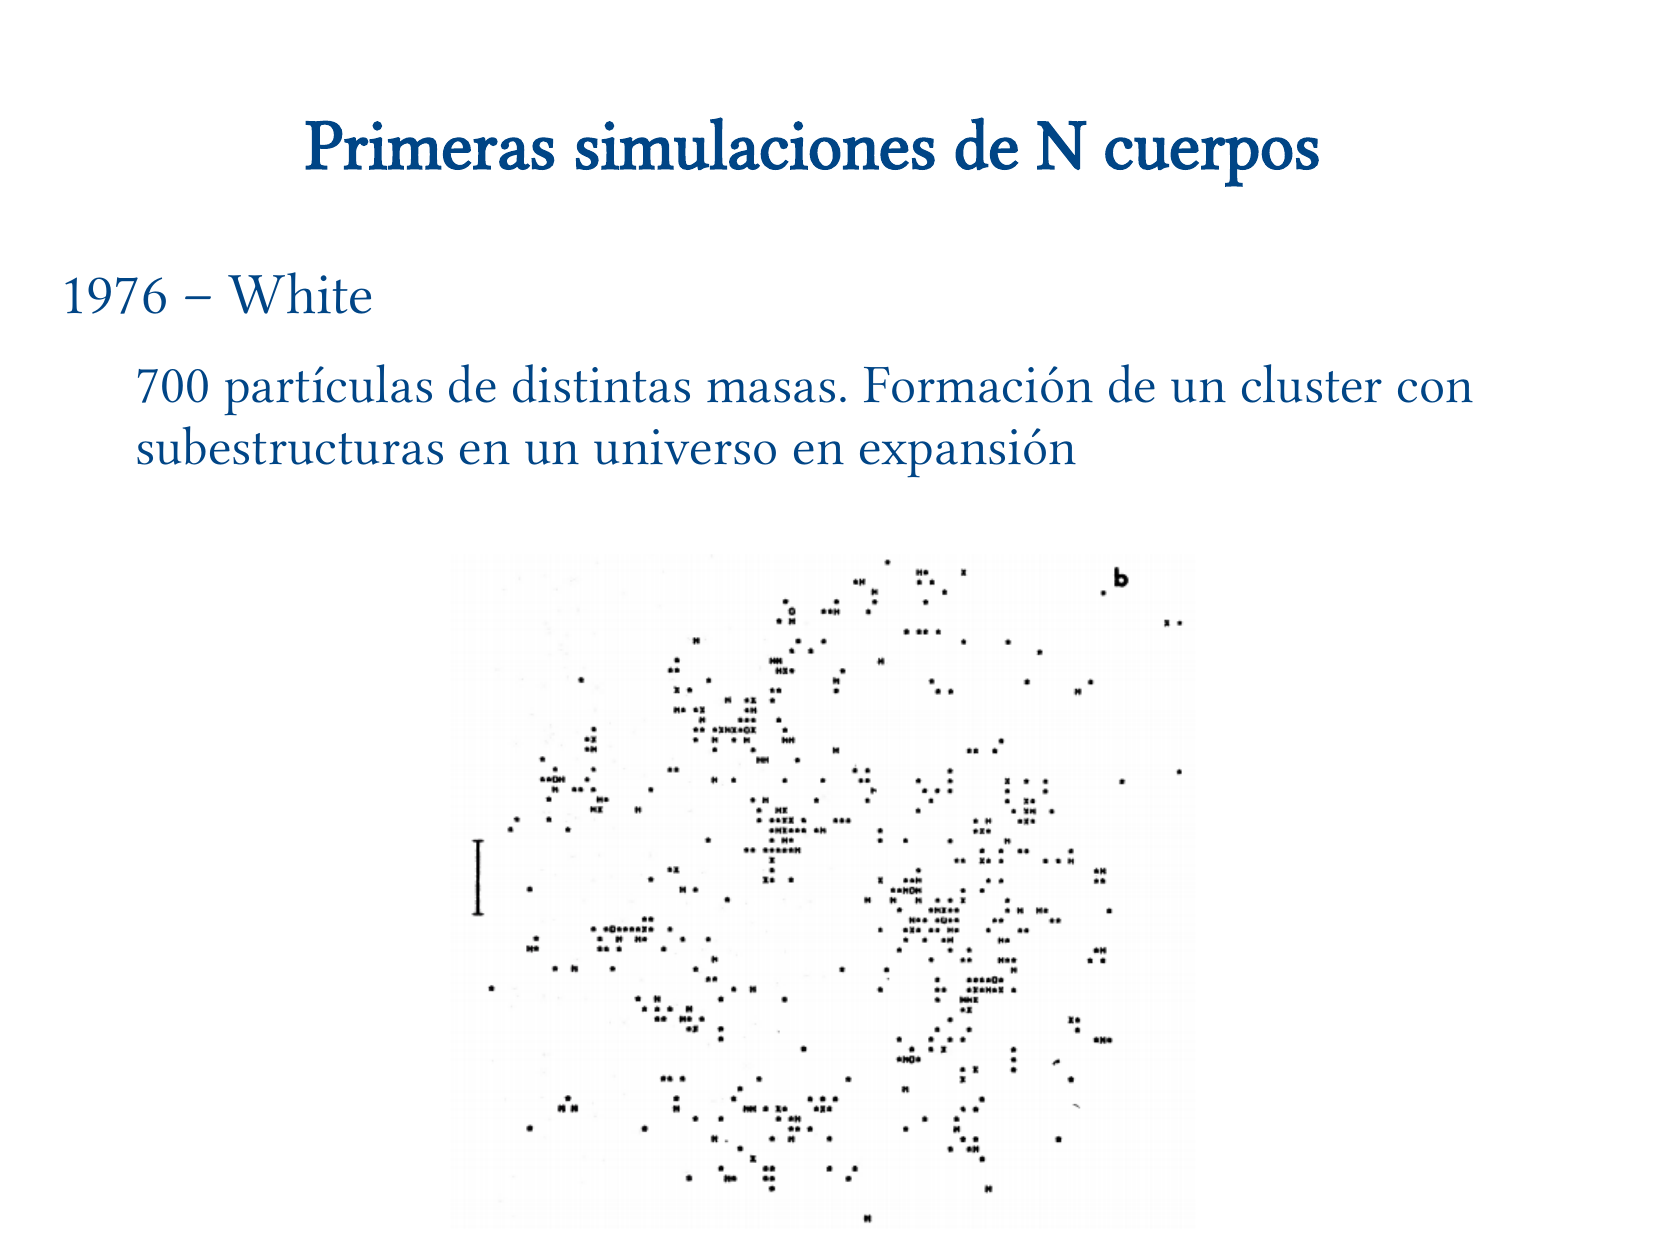

# Primeras simulaciones de N cuerpos
1976 – White
	700 partículas de distintas masas. Formación de un cluster con
	subestructuras en un universo en expansión
5